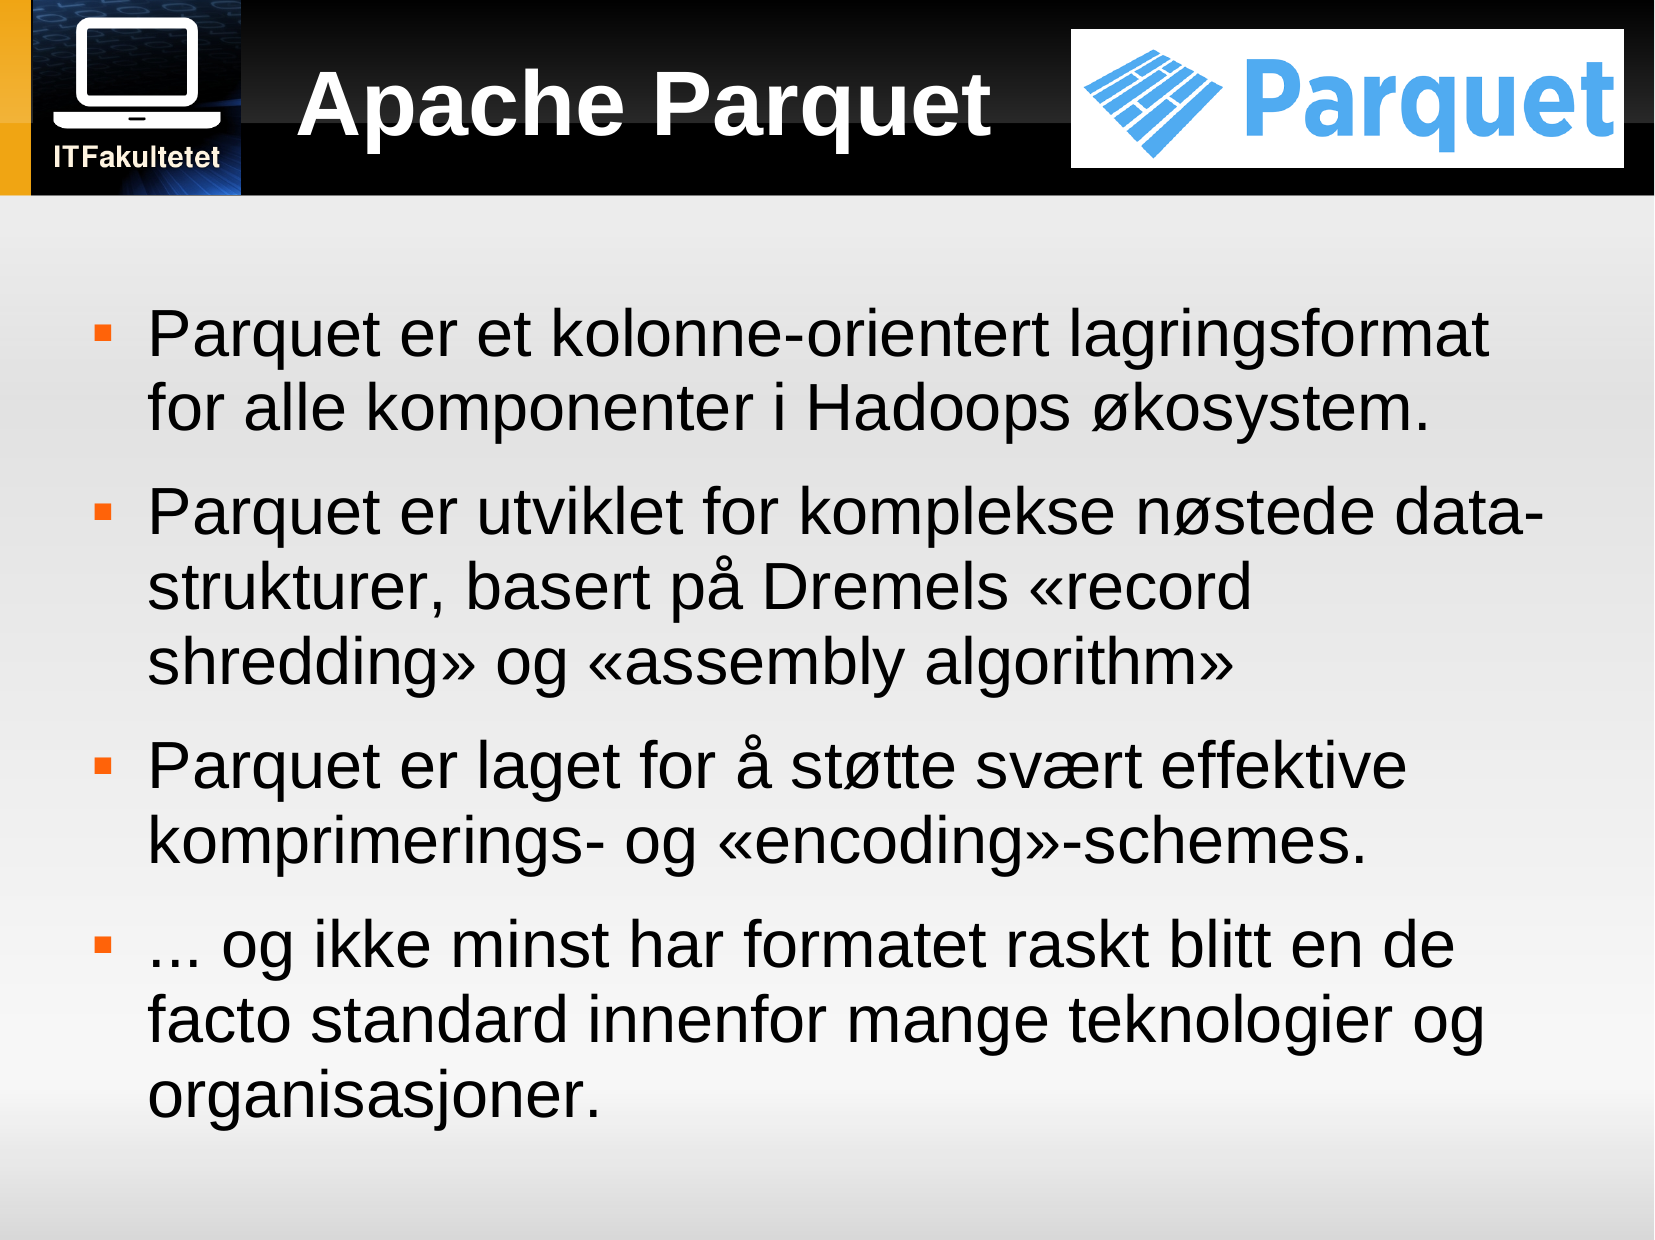

Apache Parquet
Parquet er et kolonne-orientert lagringsformat

for alle komponenter i Hadoops økosystem.
Parquet er utviklet for komplekse nøstede data-

strukturer, basert på Dremels «record
shredding» og «assembly algorithm»
Parquet er laget for å støtte svært effektive

komprimerings- og «encoding»-schemes.
... og ikke minst har formatet raskt blitt en de

facto standard innenfor mange teknologier og
organisasjoner.